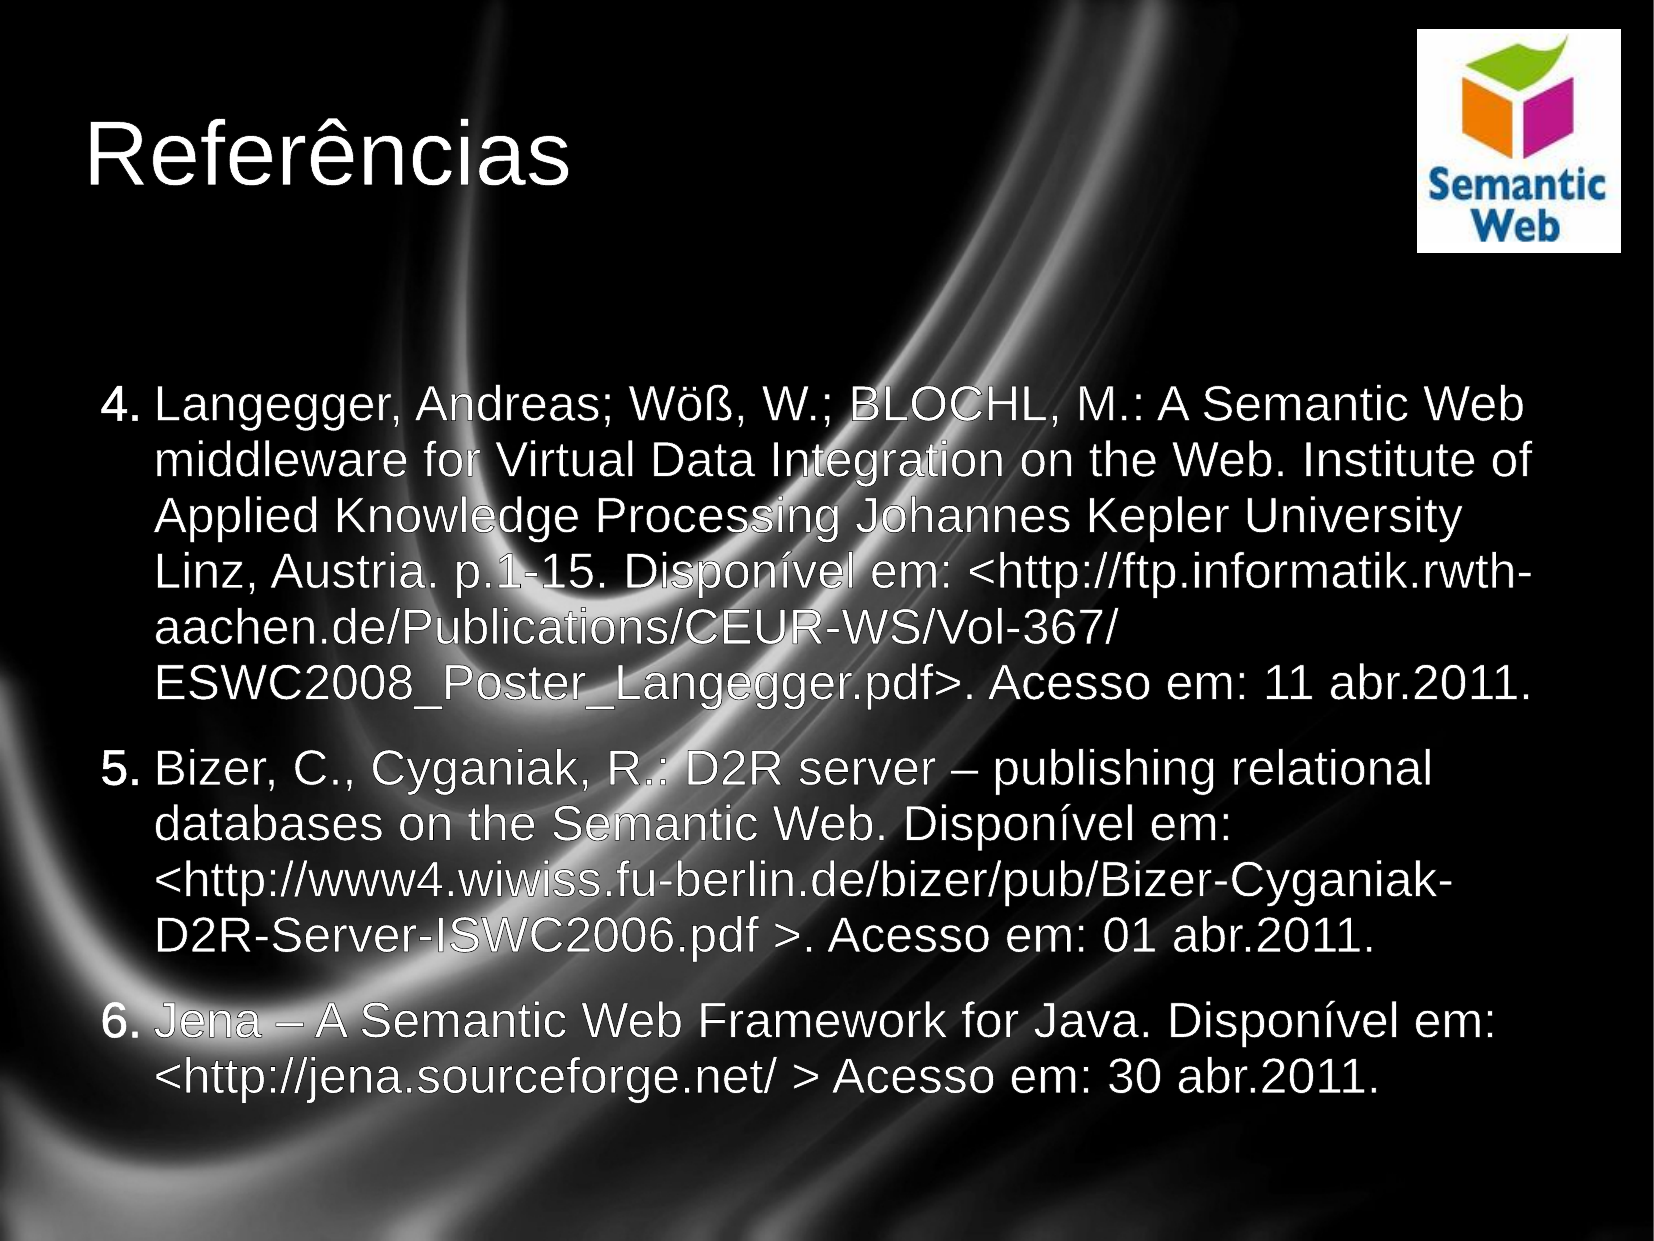

# Referências
Langegger, Andreas; Wöß, W.; BLOCHL, M.: A Semantic Web middleware for Virtual Data Integration on the Web. Institute of Applied Knowledge Processing Johannes Kepler University Linz, Austria. p.1-15. Disponível em: <http://ftp.informatik.rwth-aachen.de/Publications/CEUR-WS/Vol-367/ESWC2008_Poster_Langegger.pdf>. Acesso em: 11 abr.2011.
Bizer, C., Cyganiak, R.: D2R server – publishing relational databases on the Semantic Web. Disponível em: <http://www4.wiwiss.fu-berlin.de/bizer/pub/Bizer-Cyganiak-D2R-Server-ISWC2006.pdf >. Acesso em: 01 abr.2011.
Jena – A Semantic Web Framework for Java. Disponível em: <http://jena.sourceforge.net/ > Acesso em: 30 abr.2011.